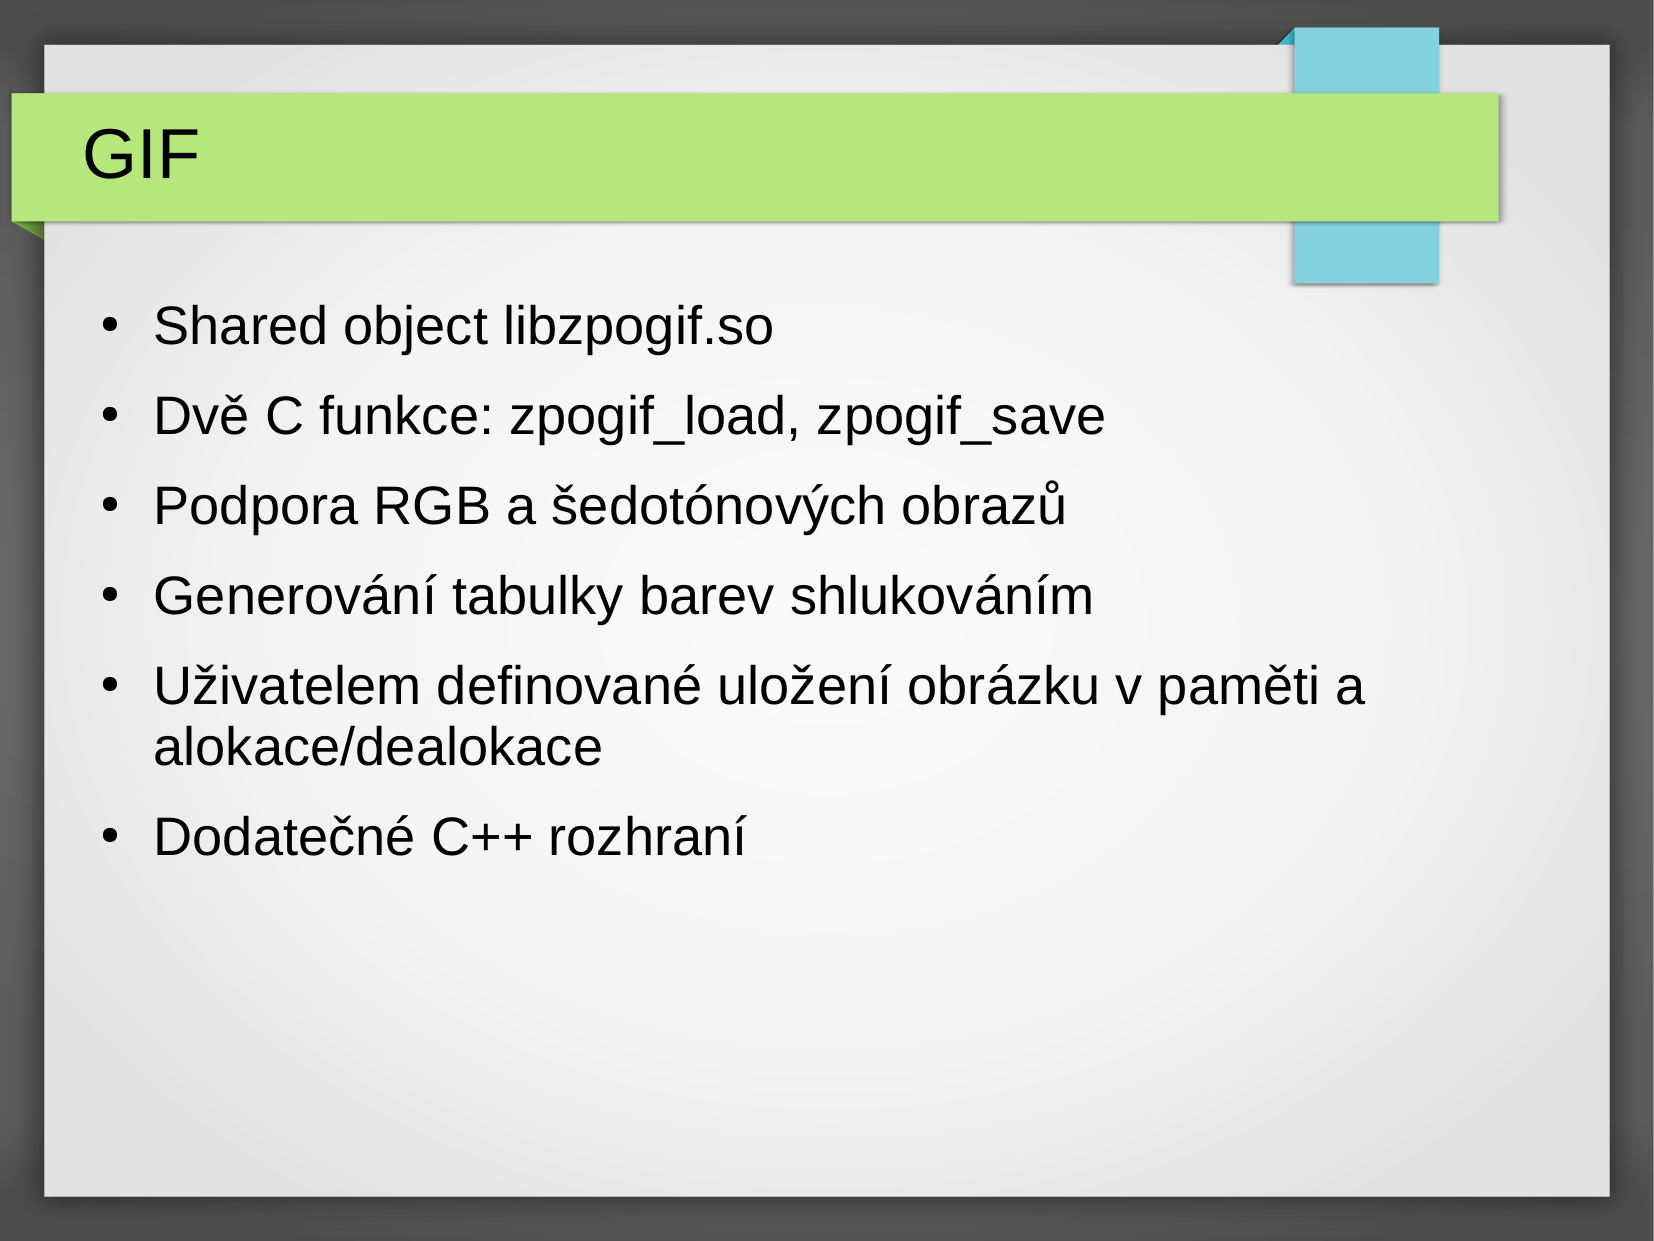

# GIF
Shared object libzpogif.so
Dvě C funkce: zpogif_load, zpogif_save
Podpora RGB a šedotónových obrazů
Generování tabulky barev shlukováním
Uživatelem definované uložení obrázku v paměti a alokace/dealokace
Dodatečné C++ rozhraní